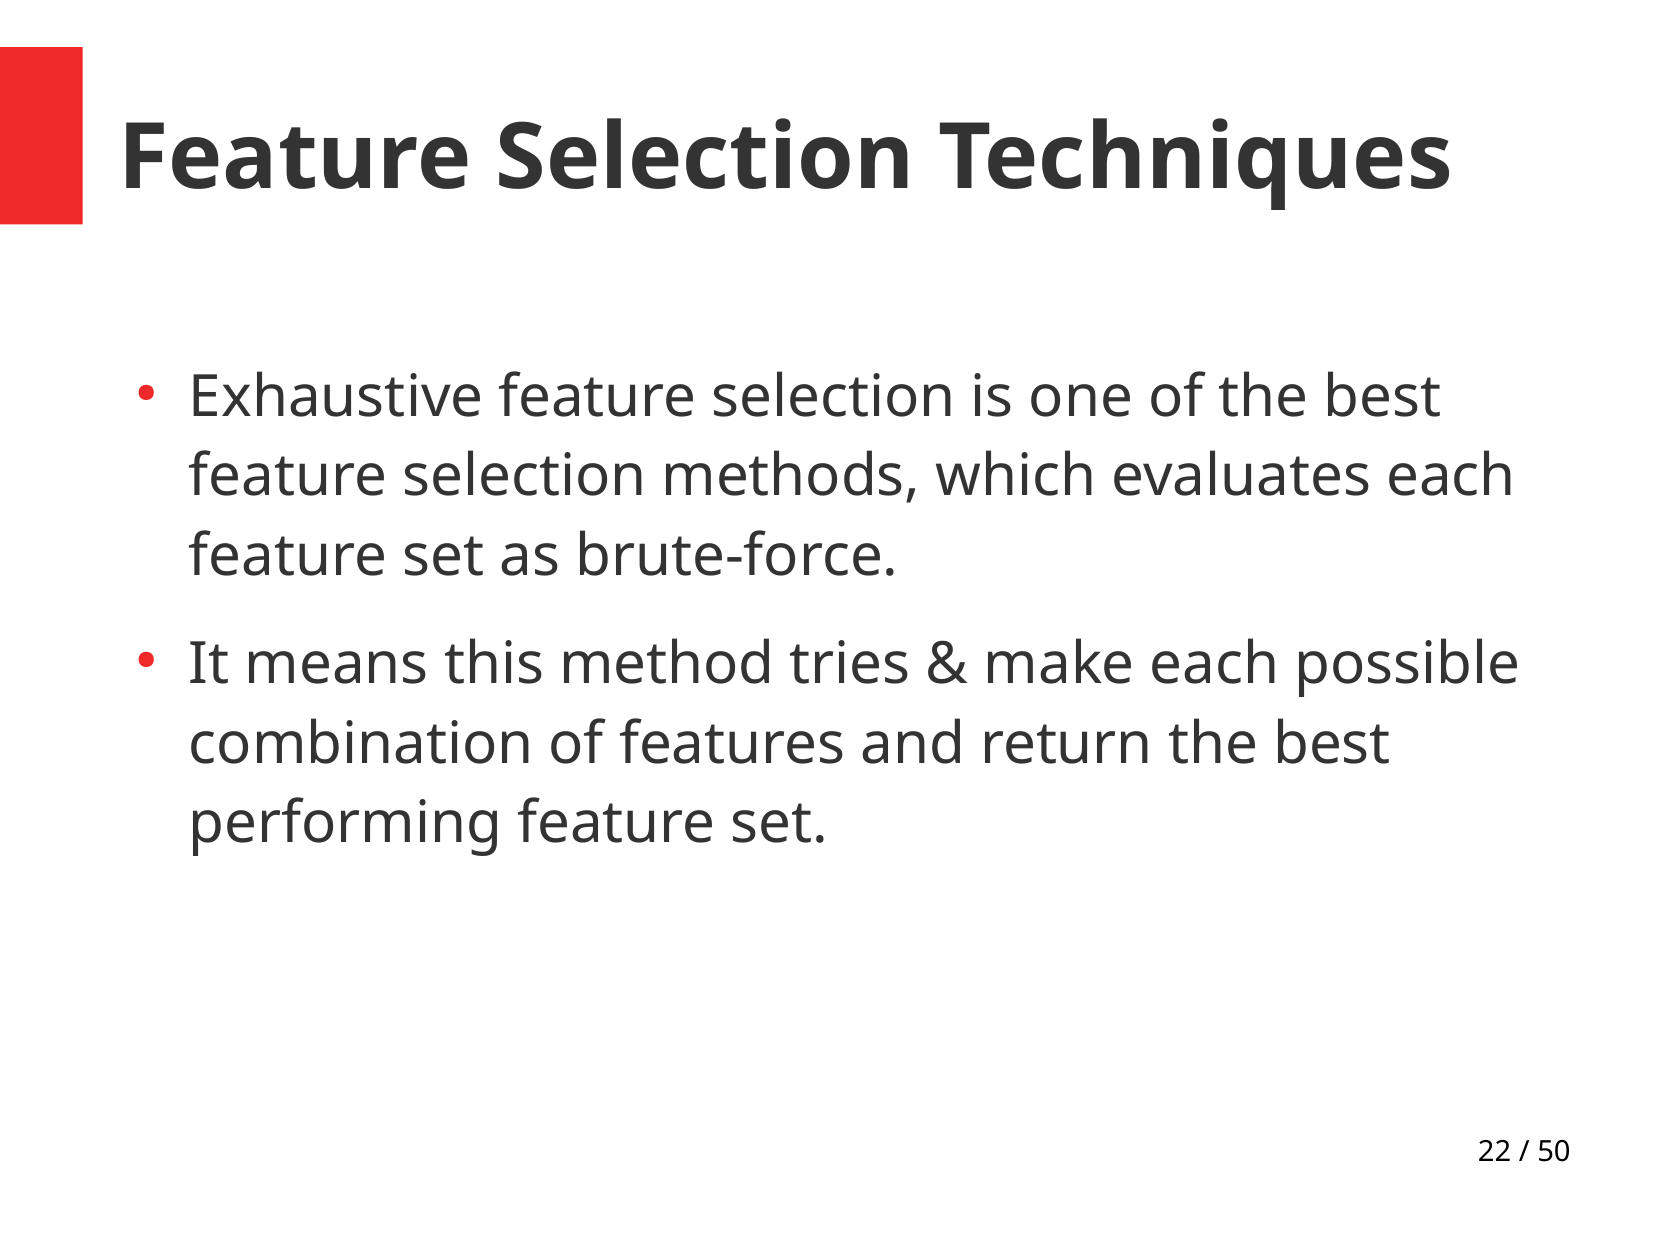

# Feature Selection Techniques
Exhaustive feature selection is one of the best feature selection methods, which evaluates each feature set as brute-force.
It means this method tries & make each possible combination of features and return the best performing feature set.
22